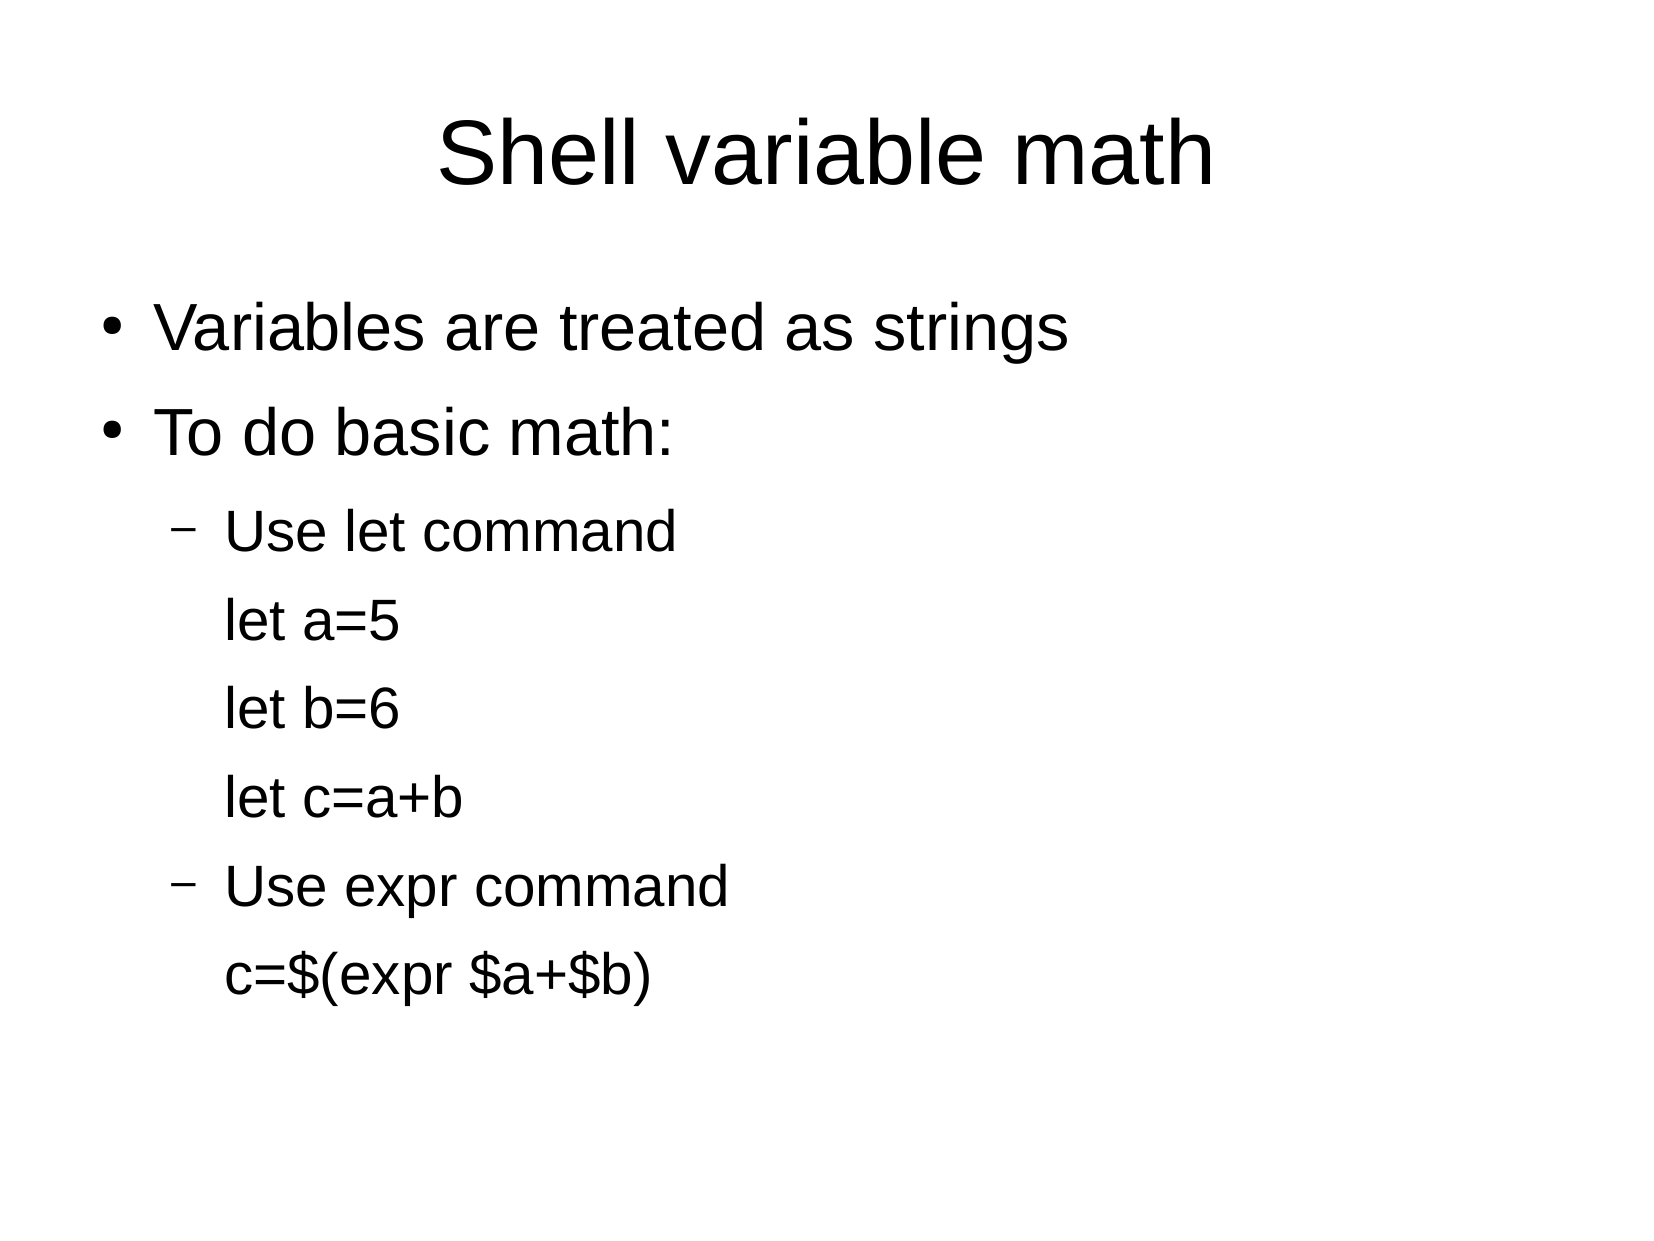

# Shell variable math
Variables are treated as strings
To do basic math:
Use let command
let a=5
let b=6
let c=a+b
Use expr command
c=$(expr $a+$b)